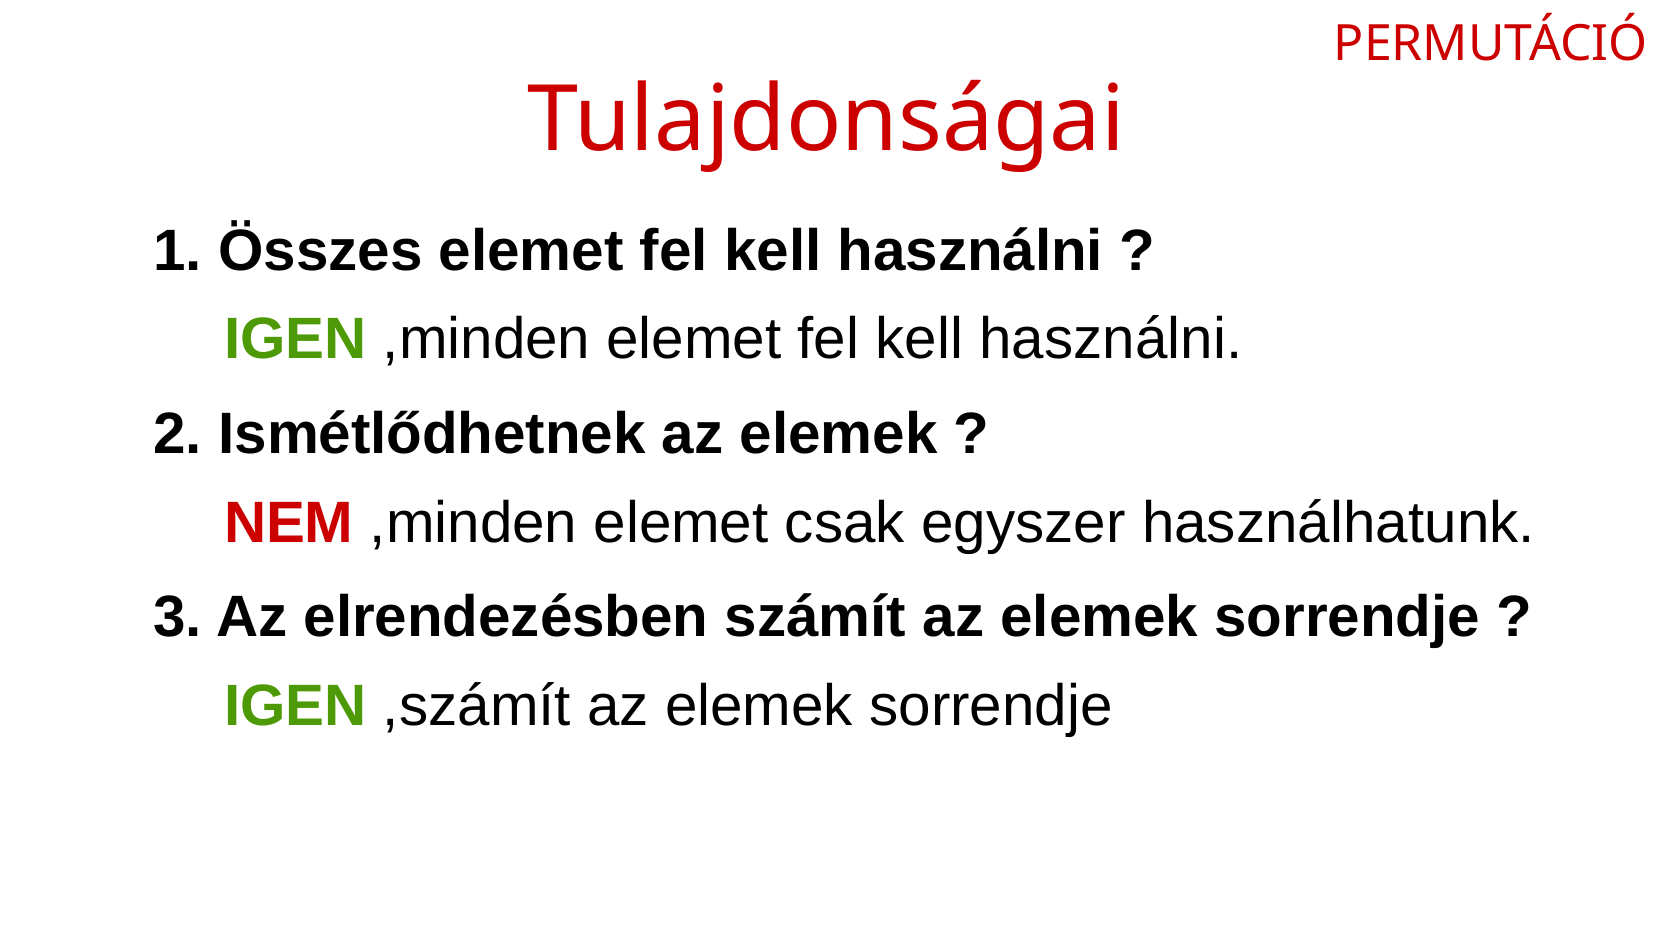

# PERMUTÁCIÓ
Tulajdonságai
1. Összes elemet fel kell használni ?
IGEN ,minden elemet fel kell használni.
2. Ismétlődhetnek az elemek ?
NEM ,minden elemet csak egyszer használhatunk.
3. Az elrendezésben számít az elemek sorrendje ?
IGEN ,számít az elemek sorrendje